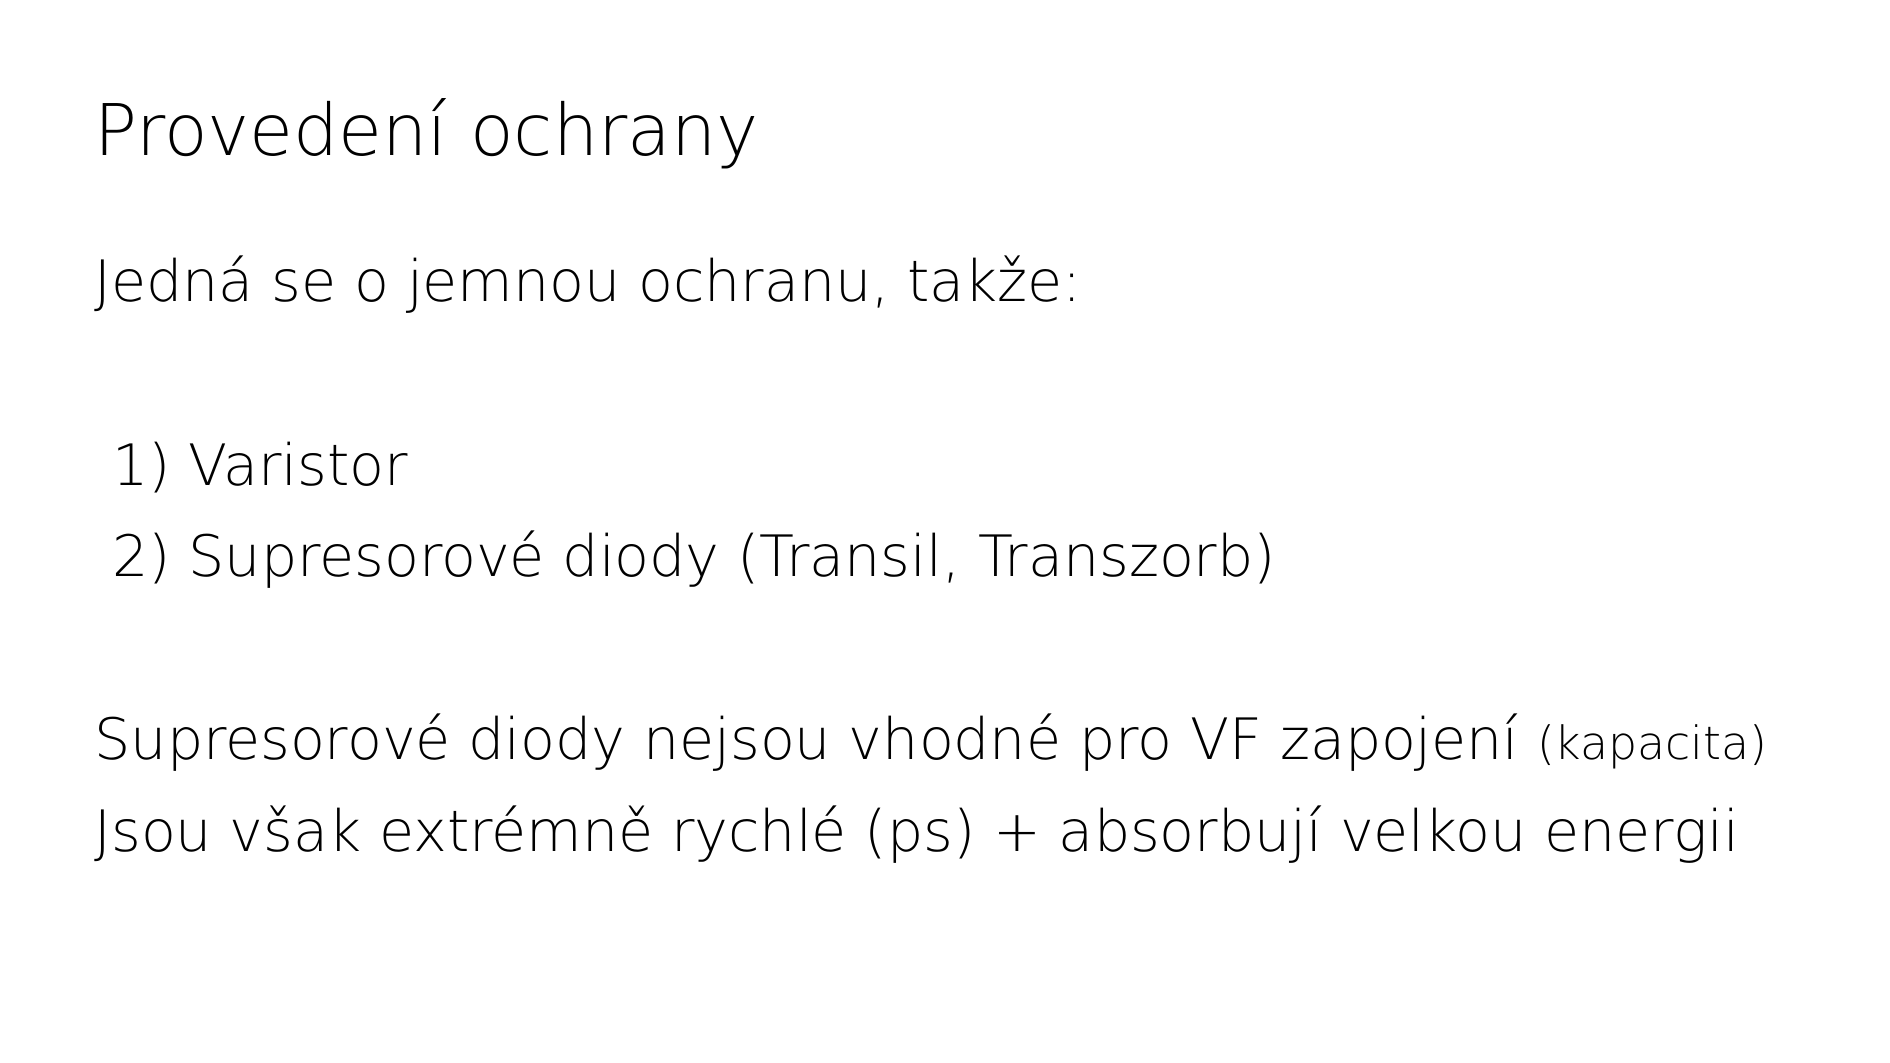

# Provedení ochrany
Jedná se o jemnou ochranu, takže:
 Varistor
 Supresorové diody (Transil, Transzorb)
Supresorové diody nejsou vhodné pro VF zapojení (kapacita)
Jsou však extrémně rychlé (ps) + absorbují velkou energii